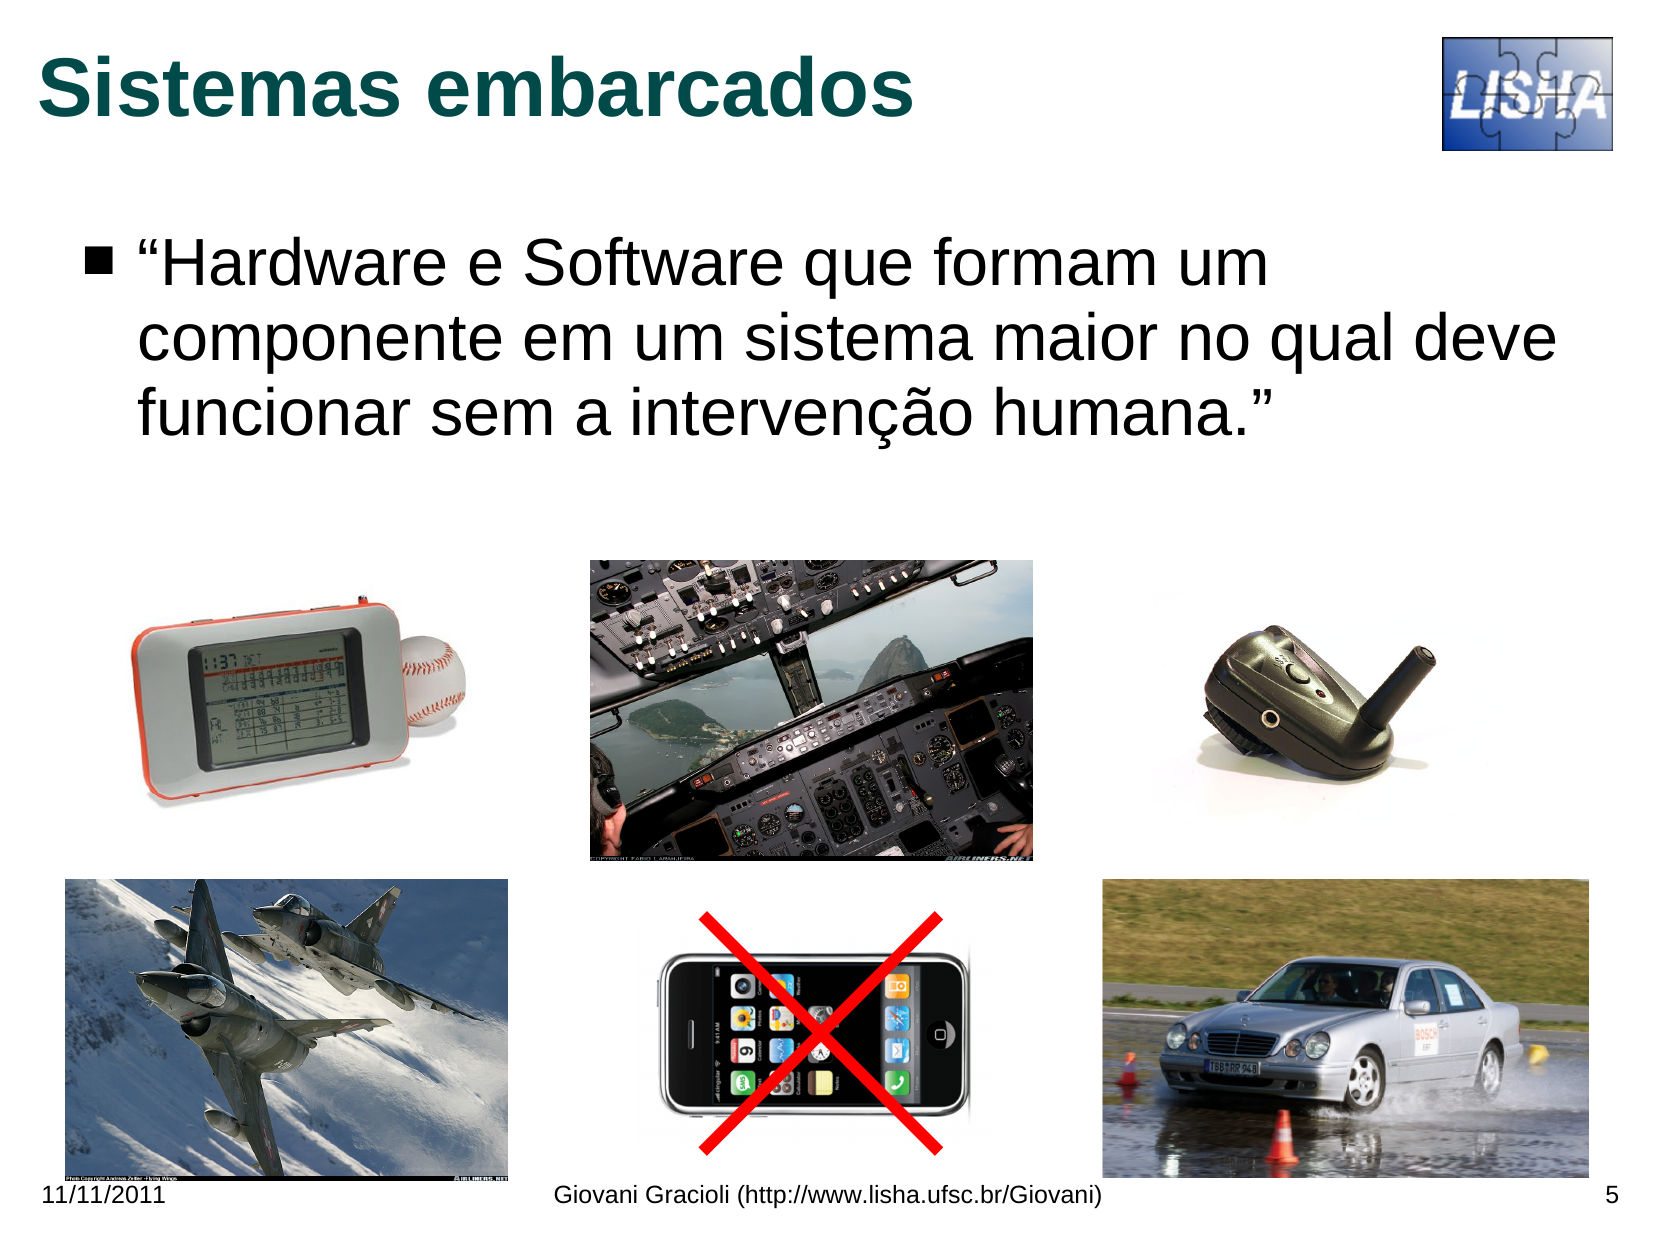

# Sistemas embarcados
“Hardware e Software que formam um componente em um sistema maior no qual deve funcionar sem a intervenção humana.”